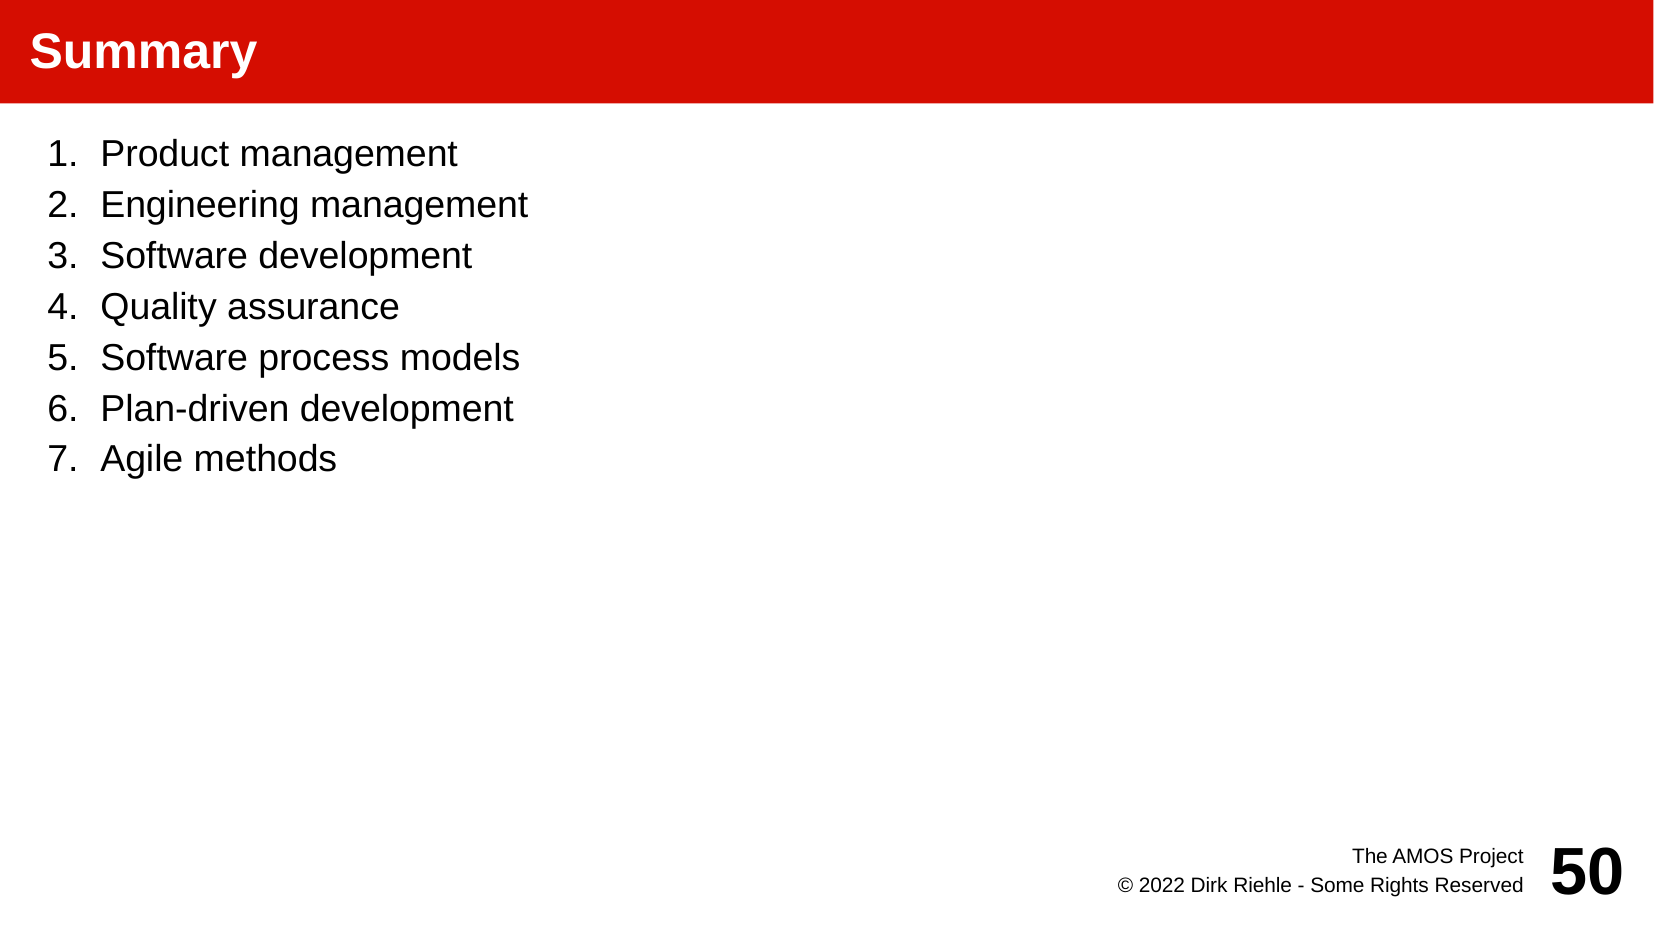

# Summary
Product management
Engineering management
Software development
Quality assurance
Software process models
Plan-driven development
Agile methods
The AMOS Project
50
© 2022 Dirk Riehle - Some Rights Reserved